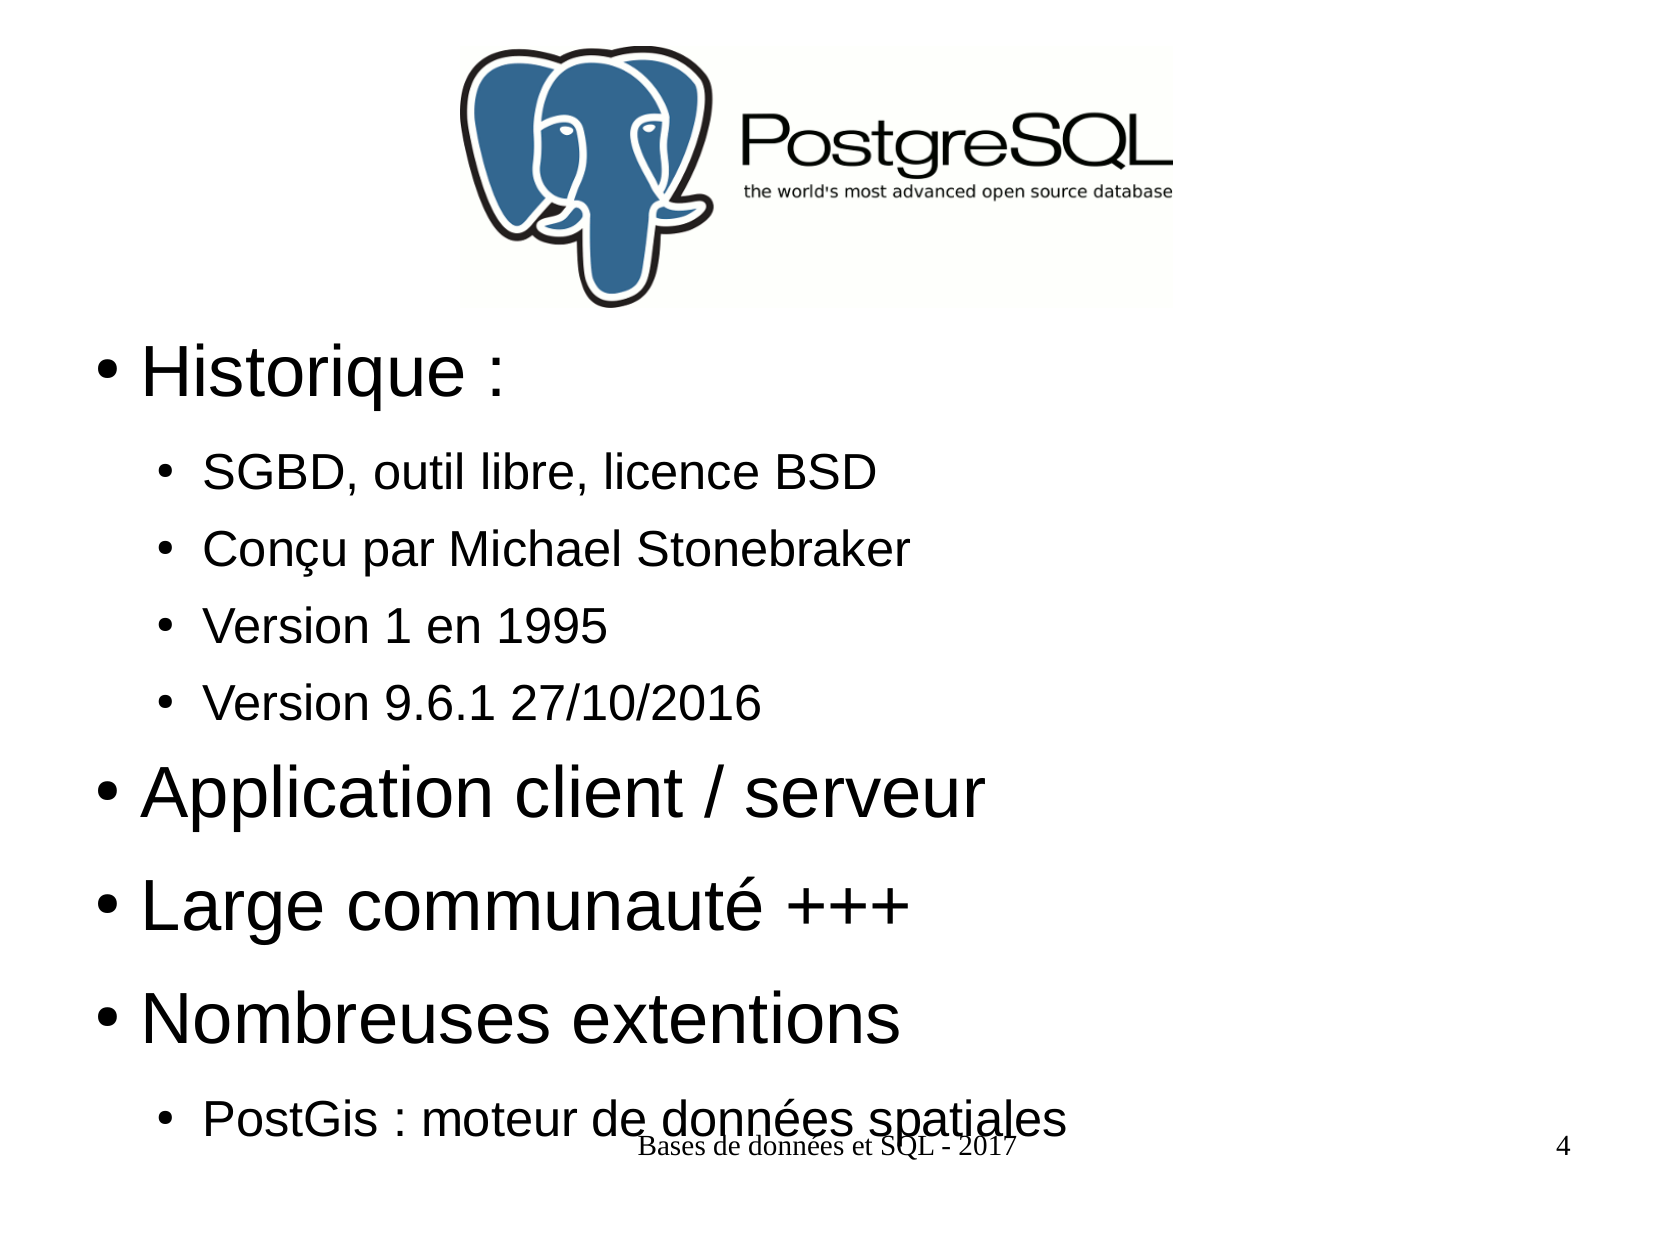

# Historique :
SGBD, outil libre, licence BSD
Conçu par Michael Stonebraker
Version 1 en 1995
Version 9.6.1 27/10/2016
Application client / serveur
Large communauté +++
Nombreuses extentions
PostGis : moteur de données spatiales
Bases de données et SQL - 2017
4